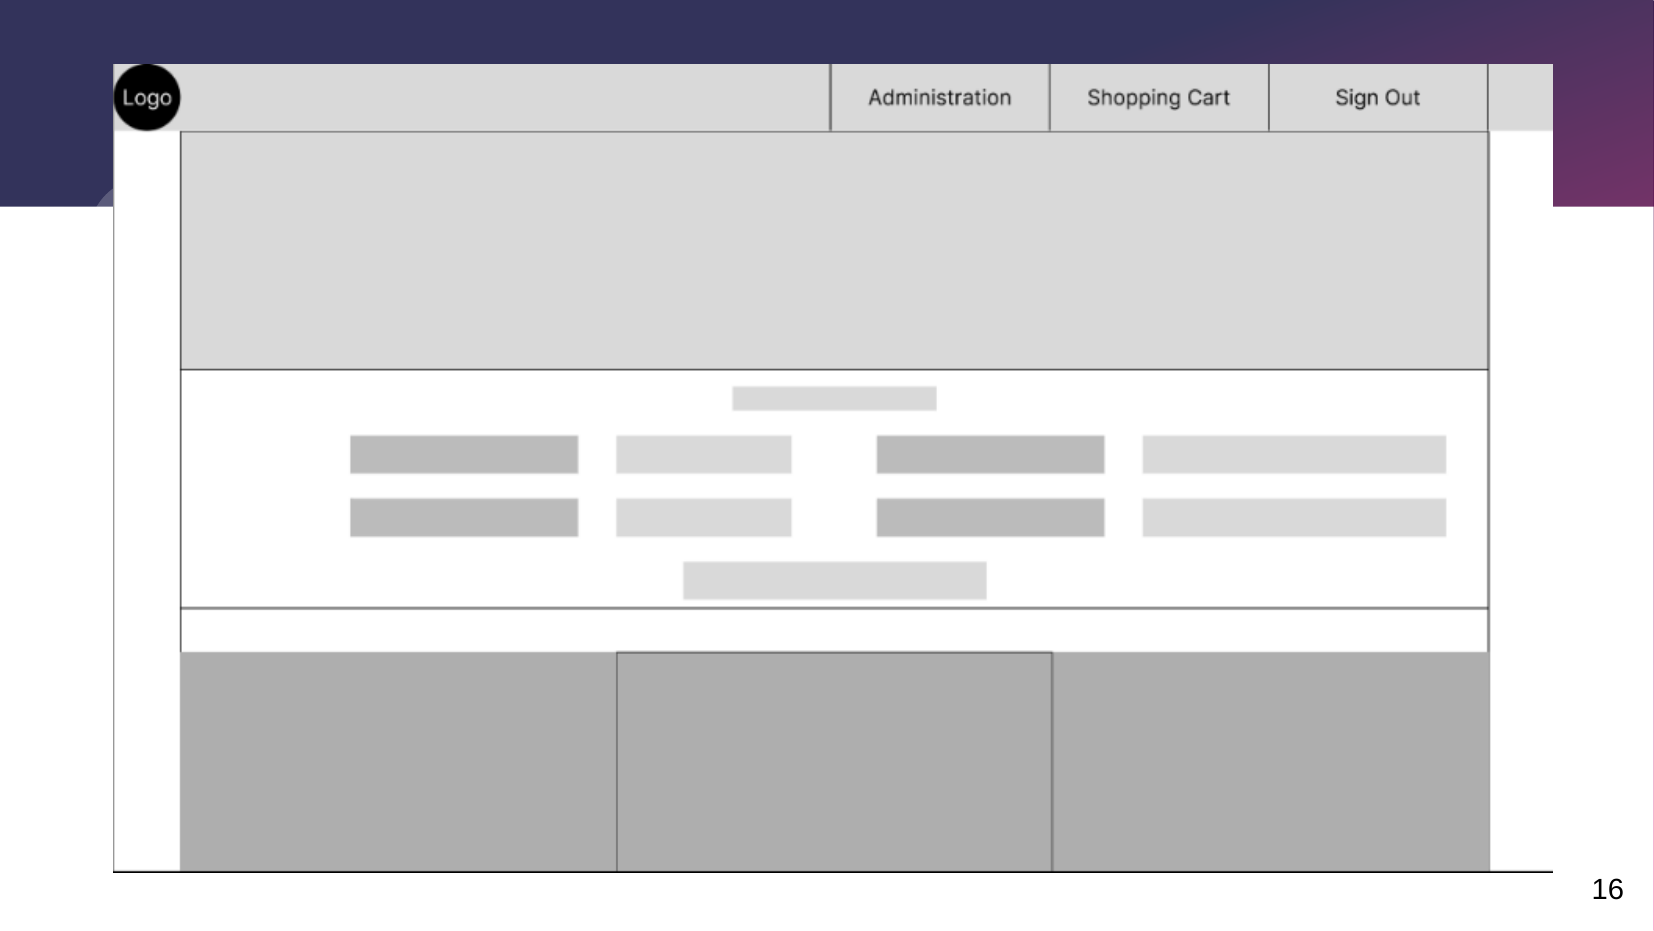

# Maquettage/Wireframe
Partie administrateur :
1ère page : Page d’accueil